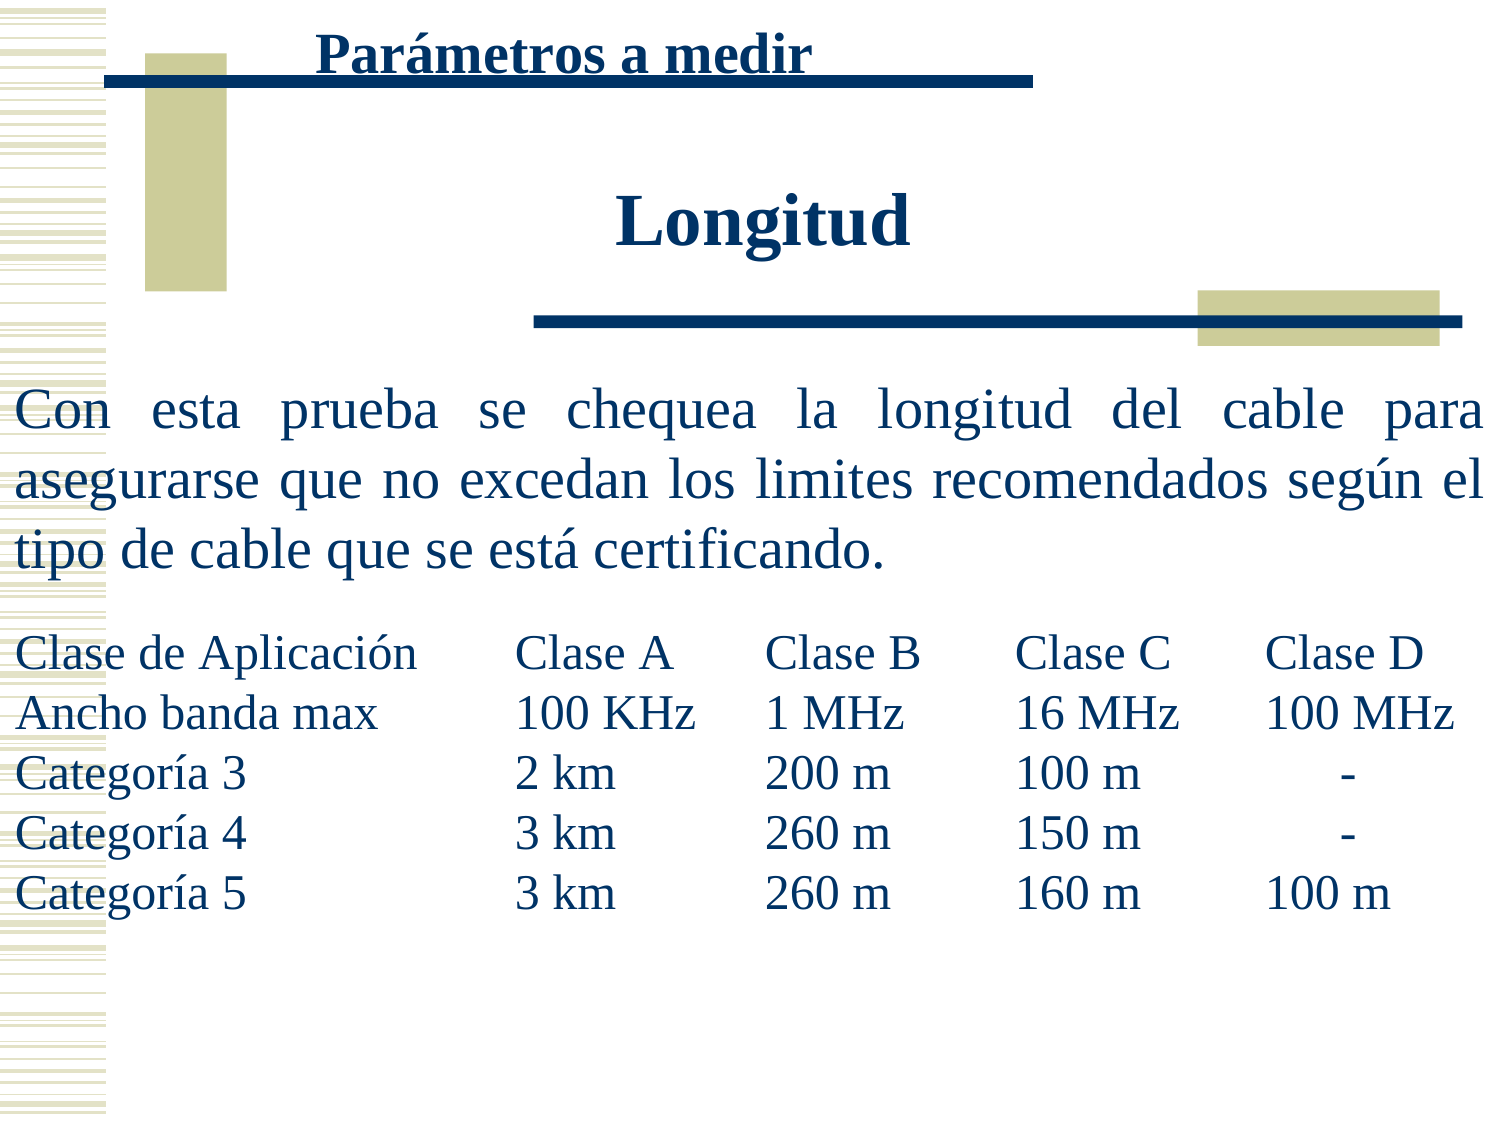

Parámetros a medir
Longitud
Con esta prueba se chequea la longitud del cable para asegurarse que no excedan los limites recomendados según el tipo de cable que se está certificando.
Clase de Aplicación	Clase A	Clase B	Clase C	Clase D
Ancho banda max 	100 KHz	1 MHz	16 MHz	100 MHz
Categoría 3 		2 km		200 m	100 m	 -
Categoría 4 			3 km		260 m	150 m 	 -
Categoría 5			3 km		260 m	160 m	100 m